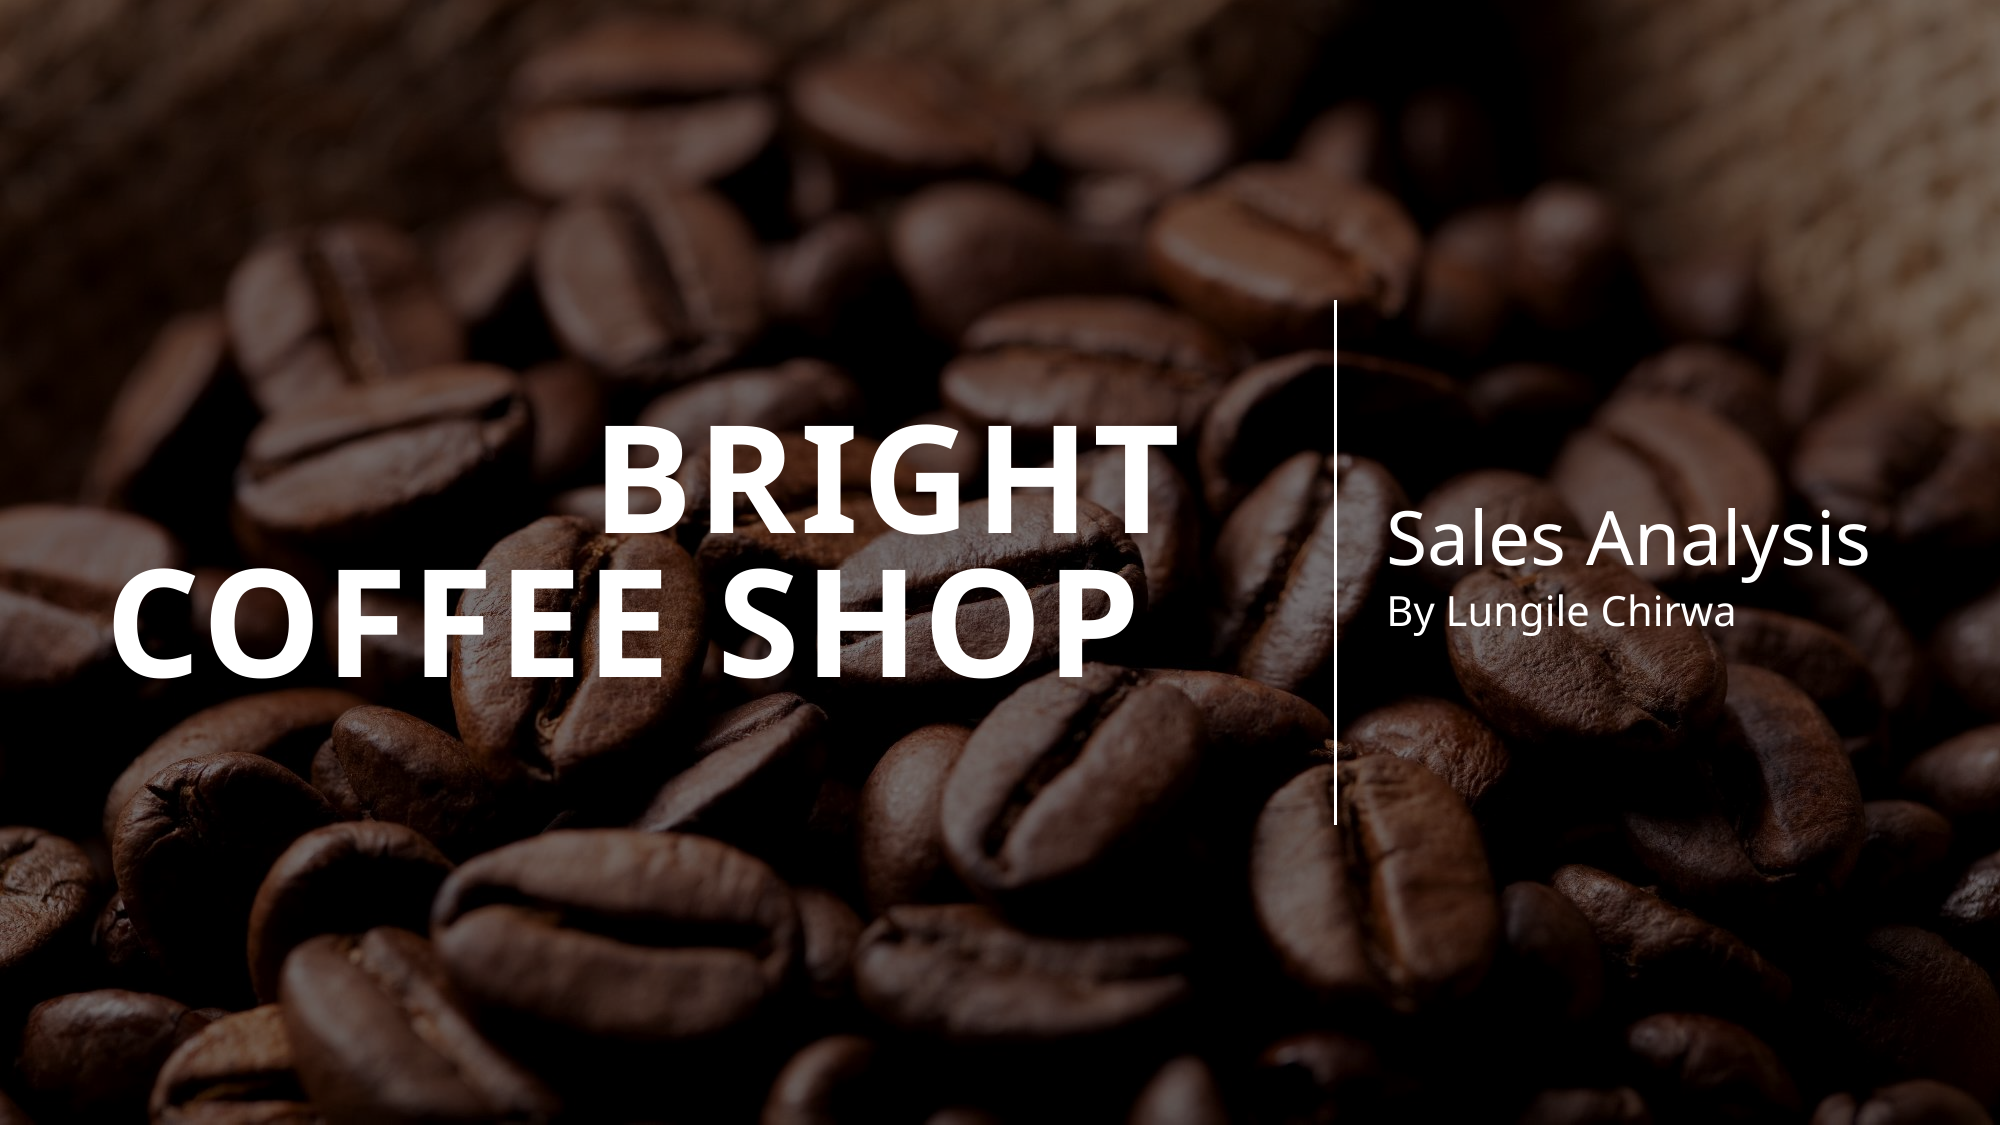

# Bright Coffee Shop
Sales Analysis
By Lungile Chirwa